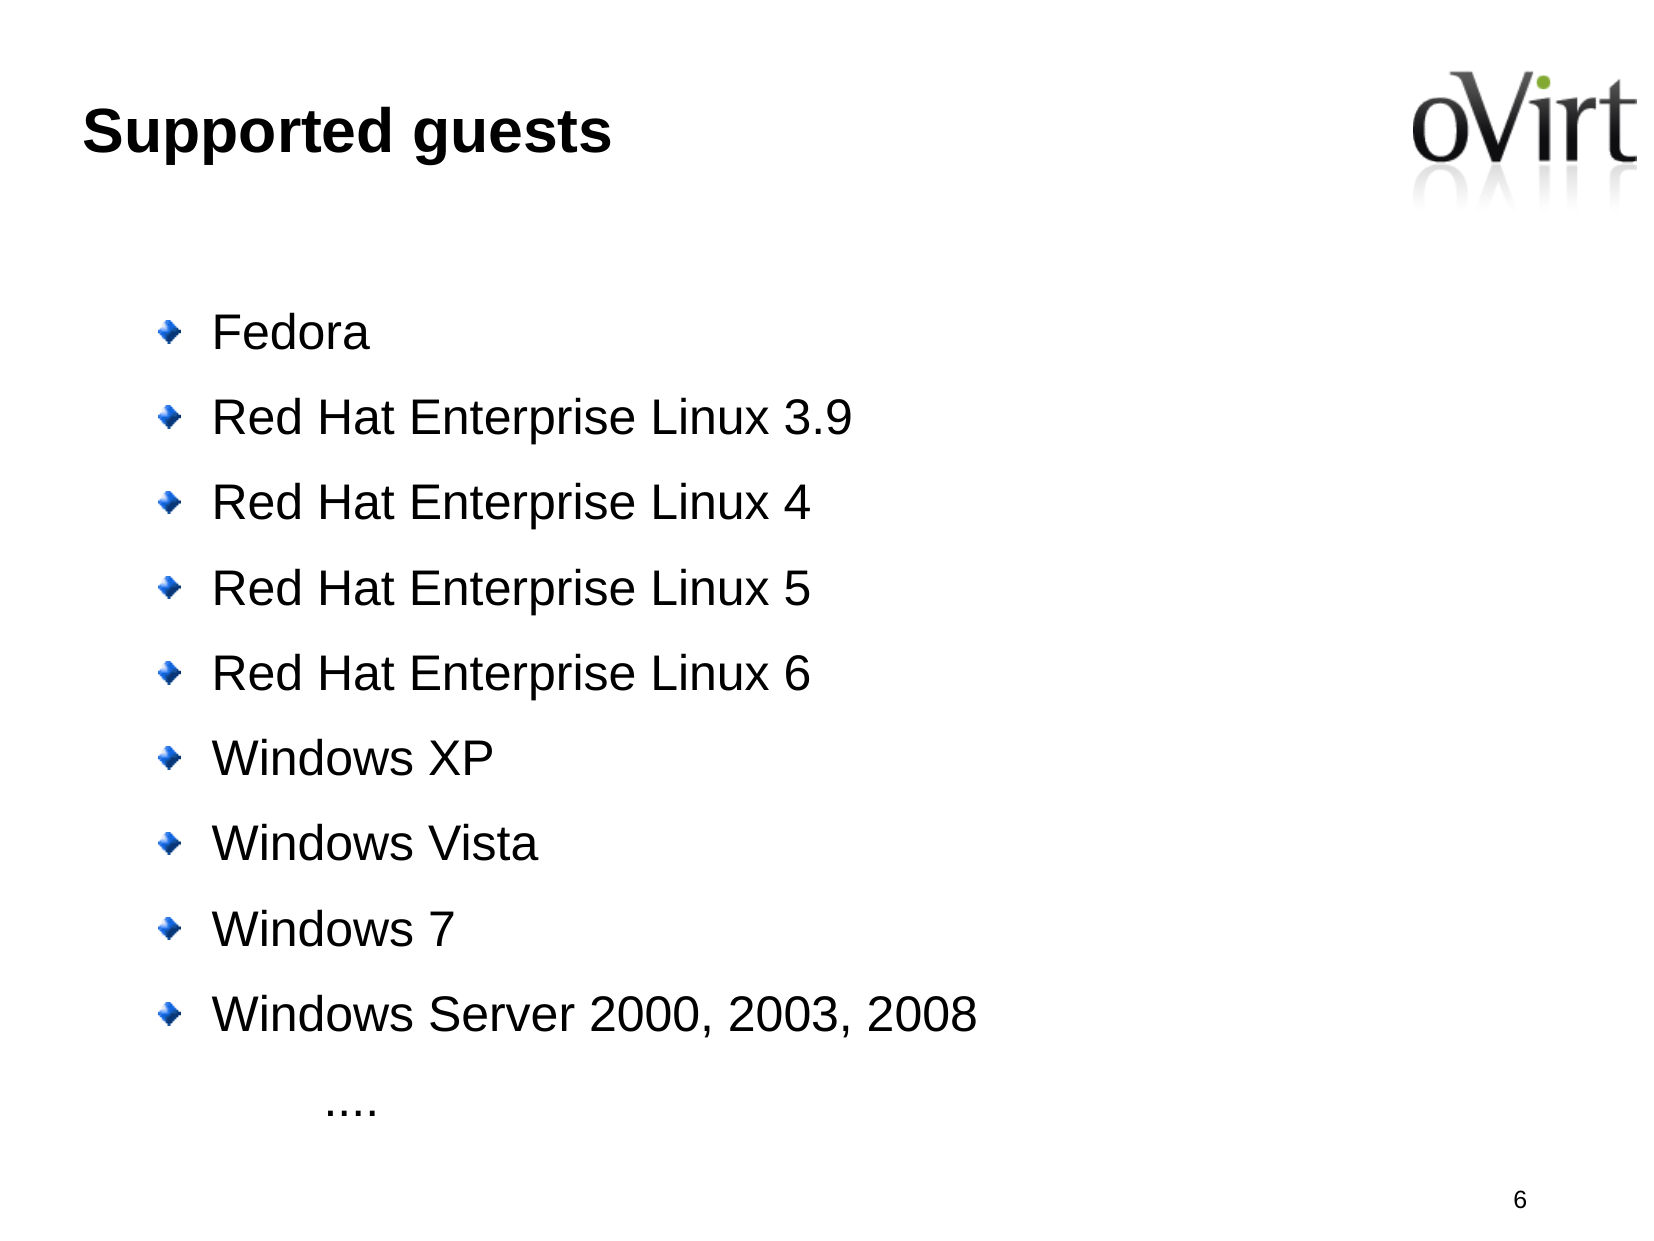

# Supported guests
Fedora
Red Hat Enterprise Linux 3.9
Red Hat Enterprise Linux 4
Red Hat Enterprise Linux 5
Red Hat Enterprise Linux 6
Windows XP
Windows Vista
Windows 7
Windows Server 2000, 2003, 2008
 ....